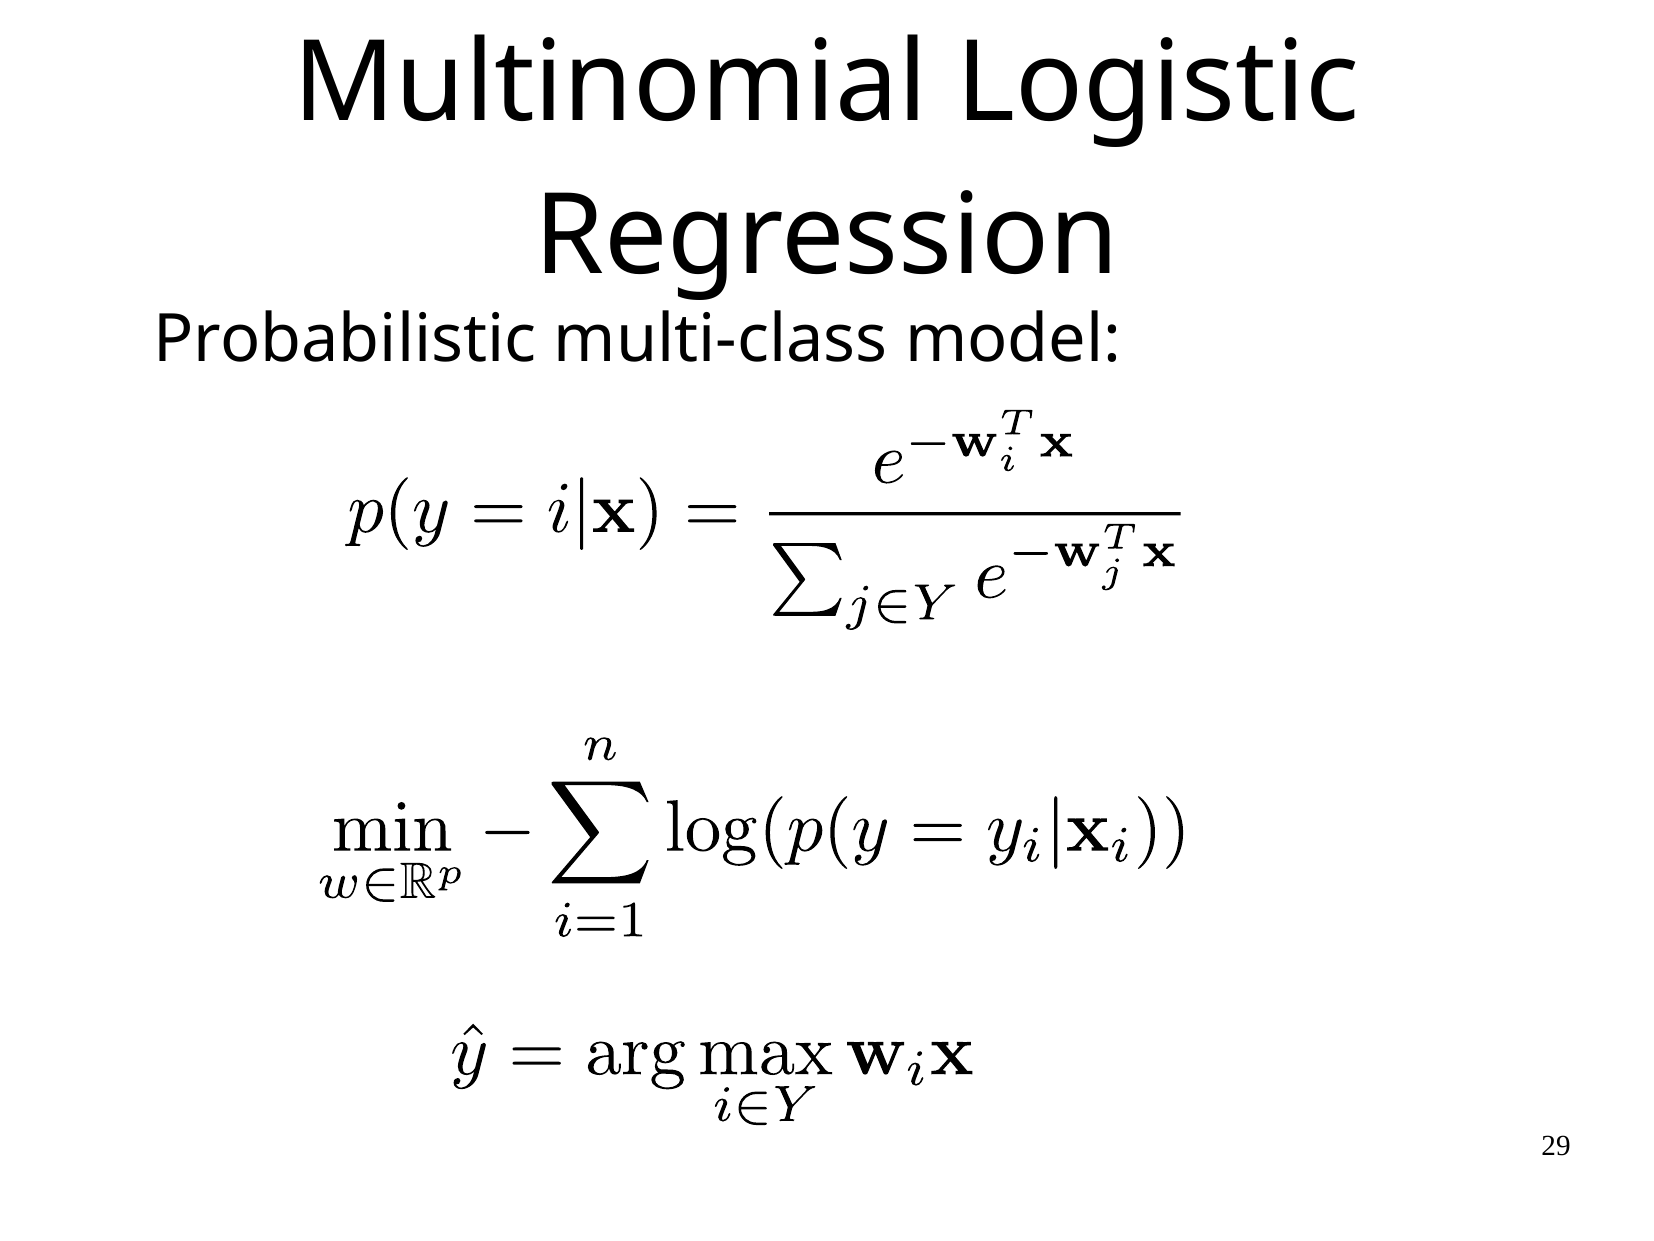

# Multinomial Logistic Regression
Probabilistic multi-class model:
29